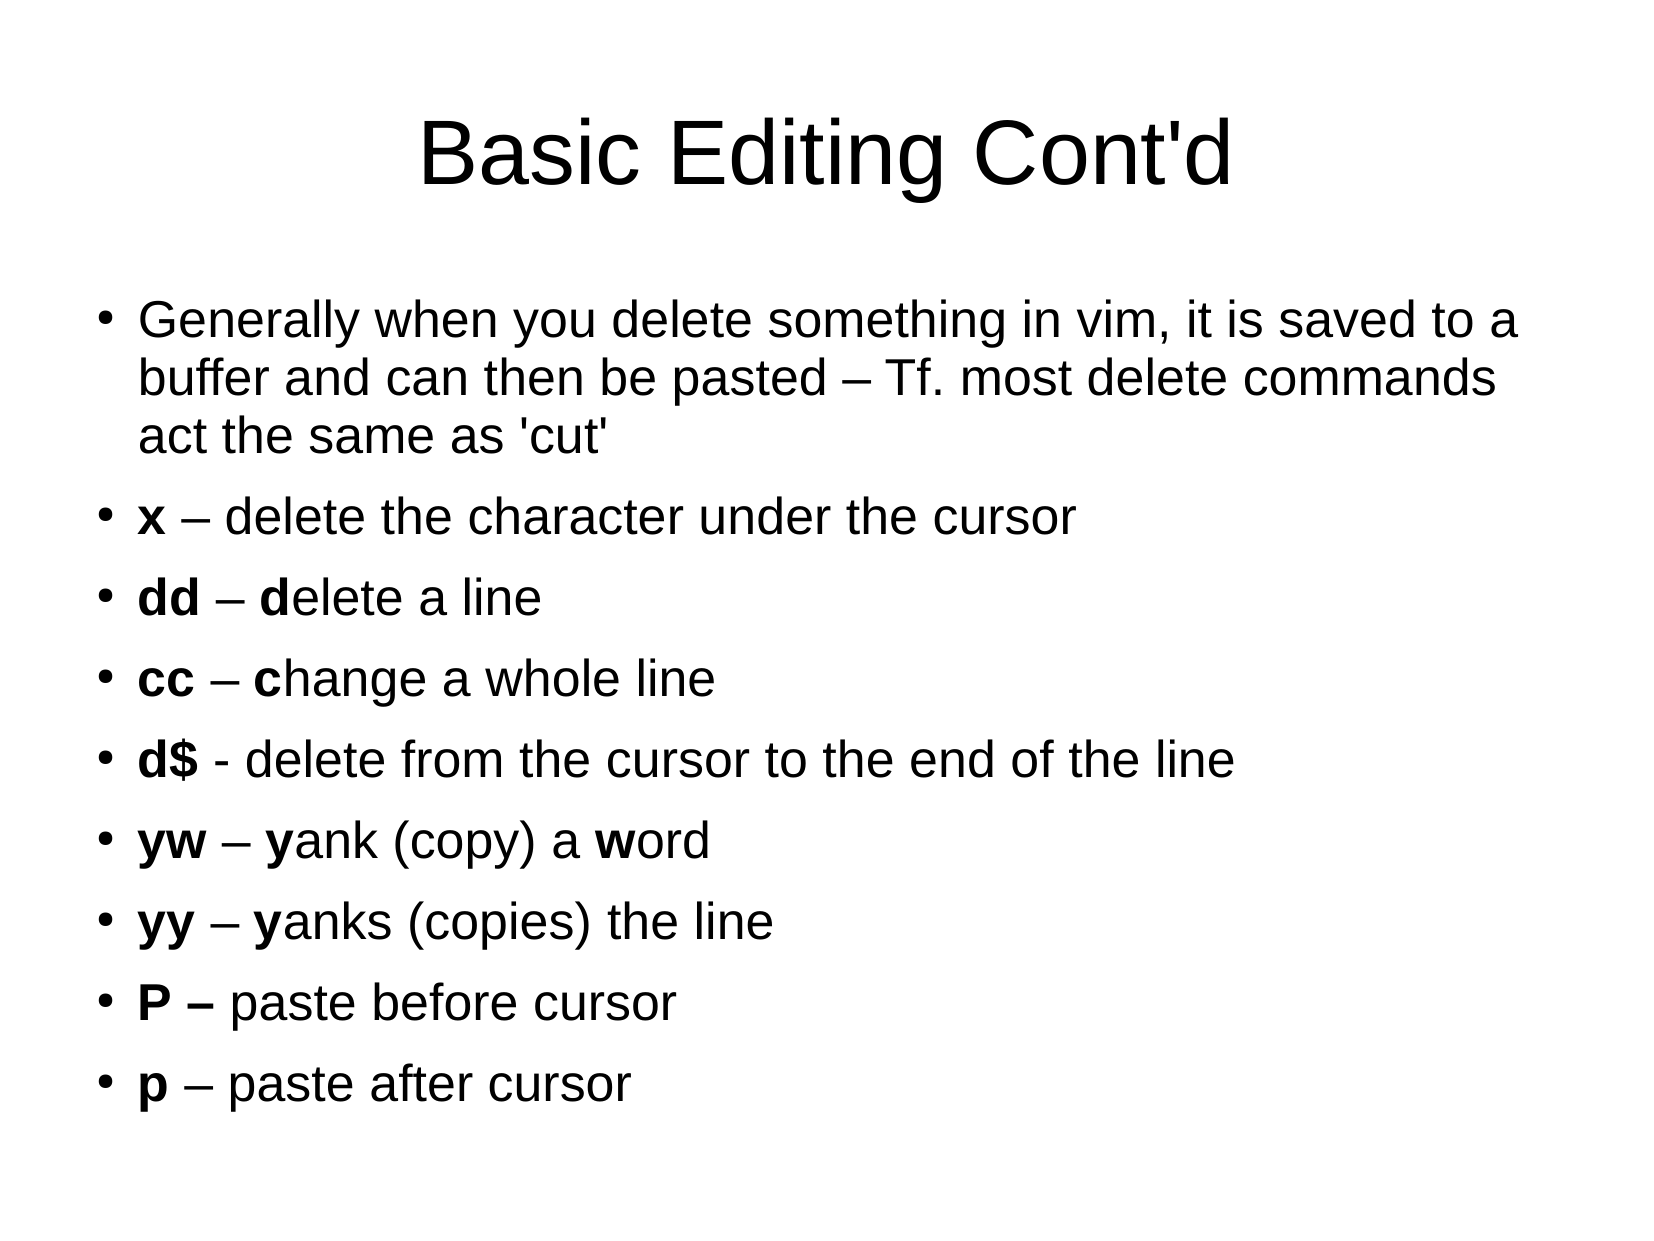

# Basic Editing Cont'd
Generally when you delete something in vim, it is saved to a buffer and can then be pasted – Tf. most delete commands act the same as 'cut'
x – delete the character under the cursor
dd – delete a line
cc – change a whole line
d$ - delete from the cursor to the end of the line
yw – yank (copy) a word
yy – yanks (copies) the line
P – paste before cursor
p – paste after cursor